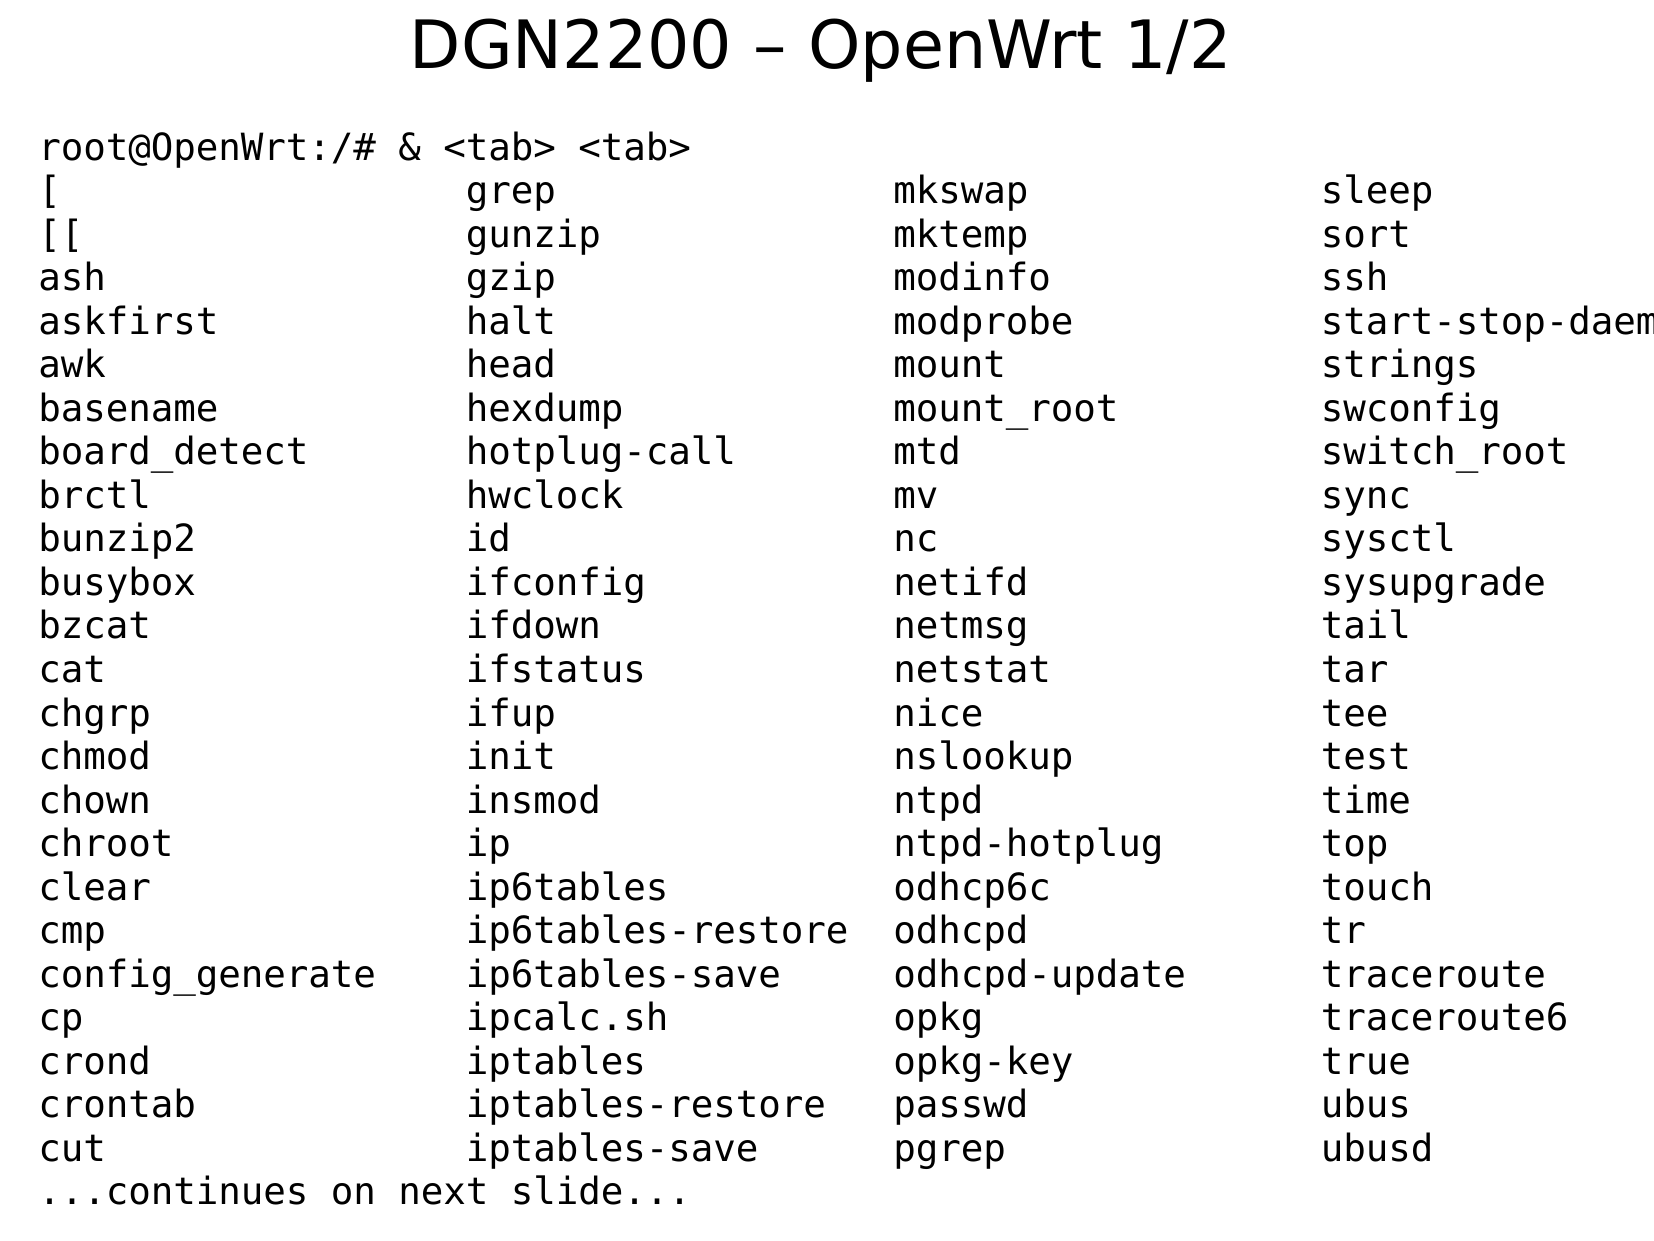

# DGN2200 – OpenWrt 1/2
root@OpenWrt:/# & <tab> <tab>
[ grep mkswap sleep
[[ gunzip mktemp sort
ash gzip modinfo ssh
askfirst halt modprobe start-stop-daemon
awk head mount strings
basename hexdump mount_root swconfig
board_detect hotplug-call mtd switch_root
brctl hwclock mv sync
bunzip2 id nc sysctl
busybox ifconfig netifd sysupgrade
bzcat ifdown netmsg tail
cat ifstatus netstat tar
chgrp ifup nice tee
chmod init nslookup test
chown insmod ntpd time
chroot ip ntpd-hotplug top
clear ip6tables odhcp6c touch
cmp ip6tables-restore odhcpd tr
config_generate ip6tables-save odhcpd-update traceroute
cp ipcalc.sh opkg traceroute6
crond iptables opkg-key true
crontab iptables-restore passwd ubus
cut iptables-save pgrep ubusd
...continues on next slide...